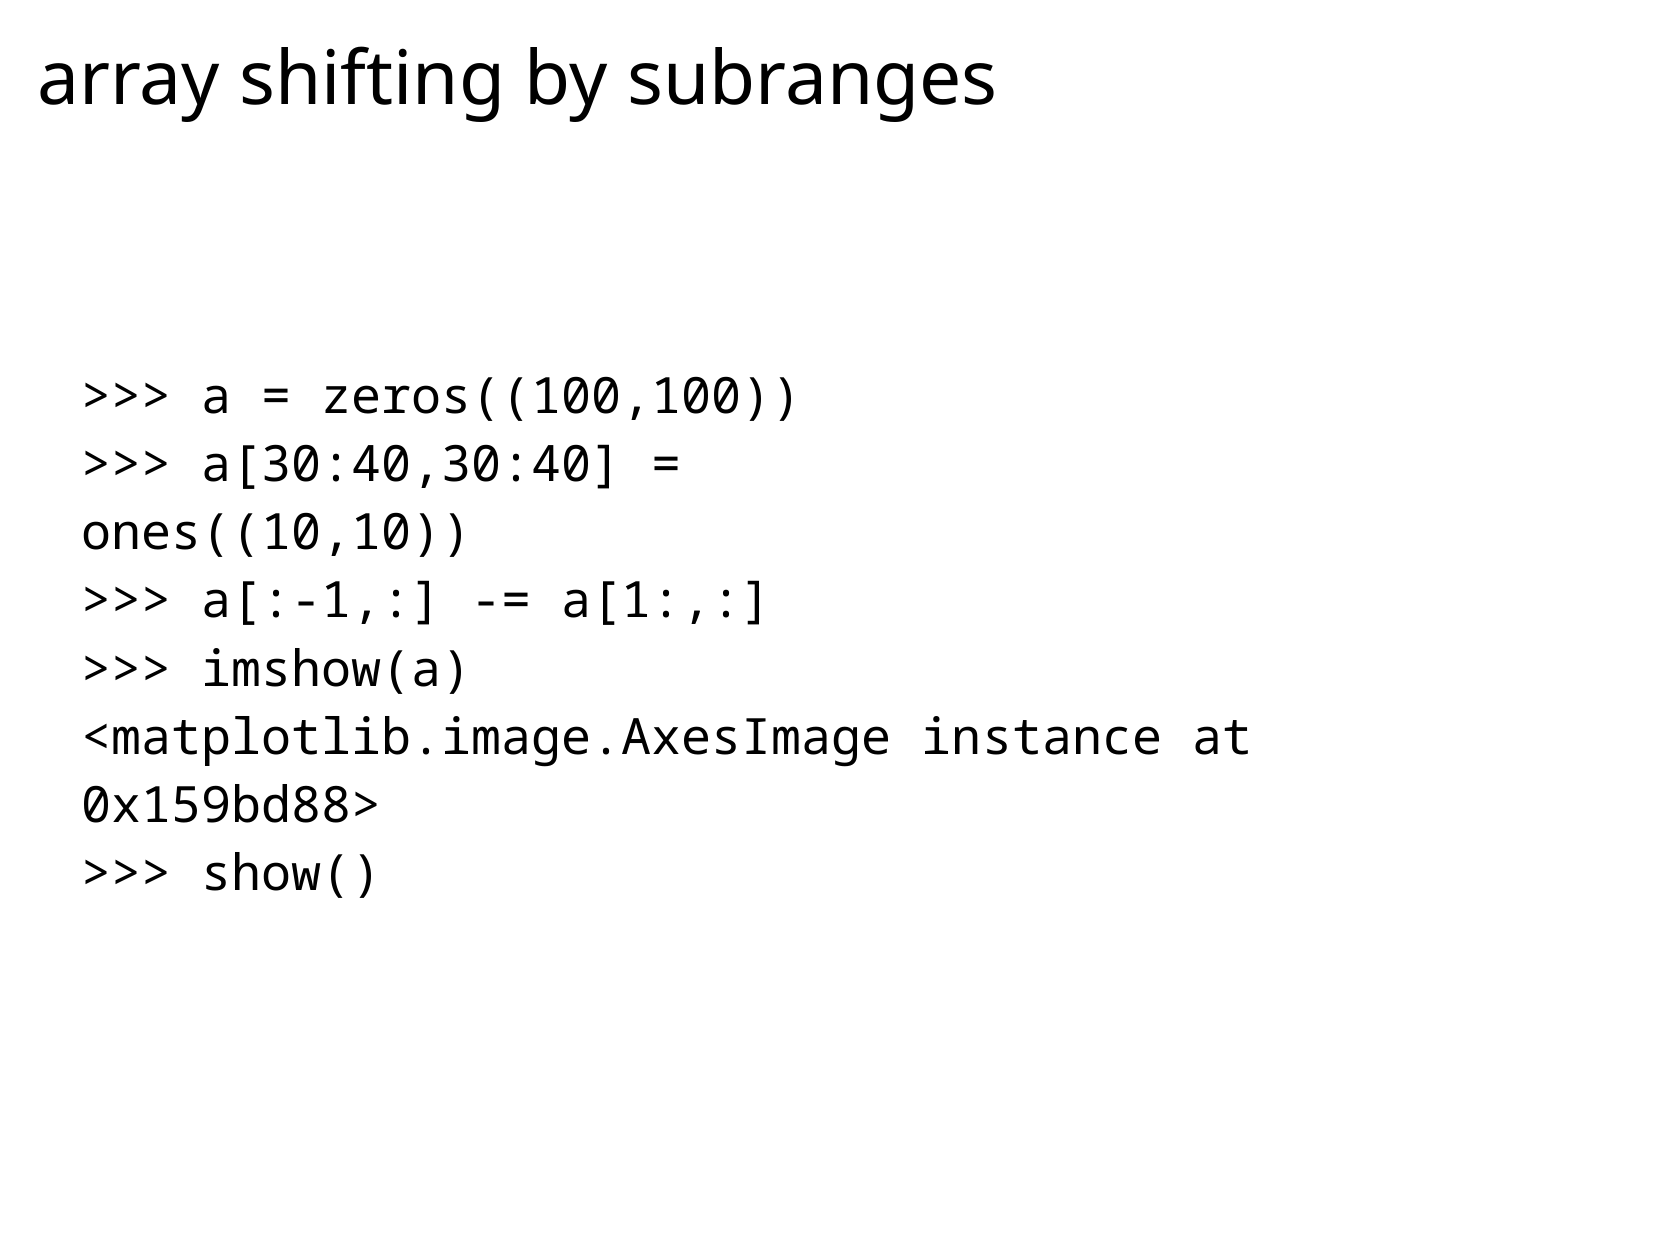

# array shifting by subranges
>>> a = zeros((100,100))
>>> a[30:40,30:40] =
ones((10,10))
>>> a[:-1,:] -= a[1:,:]
>>> imshow(a)
<matplotlib.image.AxesImage instance at 0x159bd88>
>>> show()